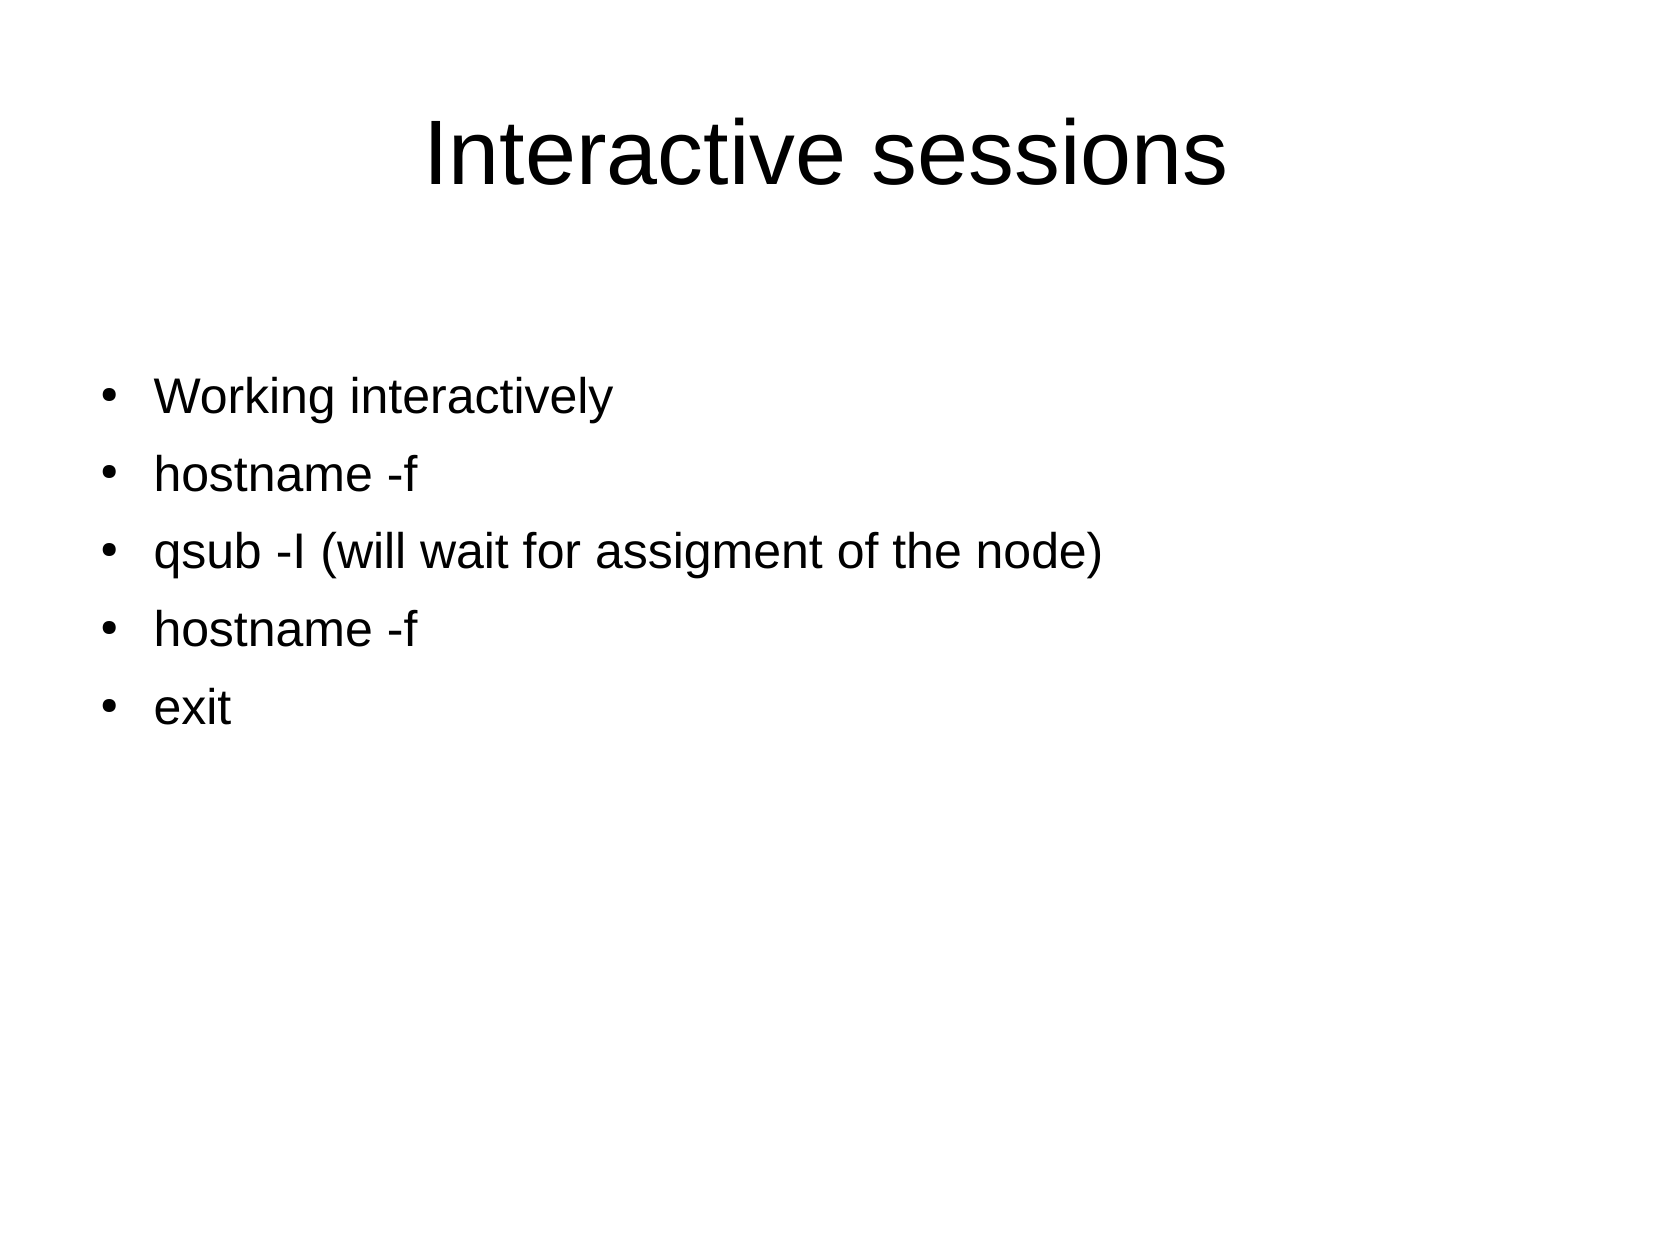

# Interactive sessions
Working interactively
hostname -f
qsub -I (will wait for assigment of the node)
hostname -f
exit